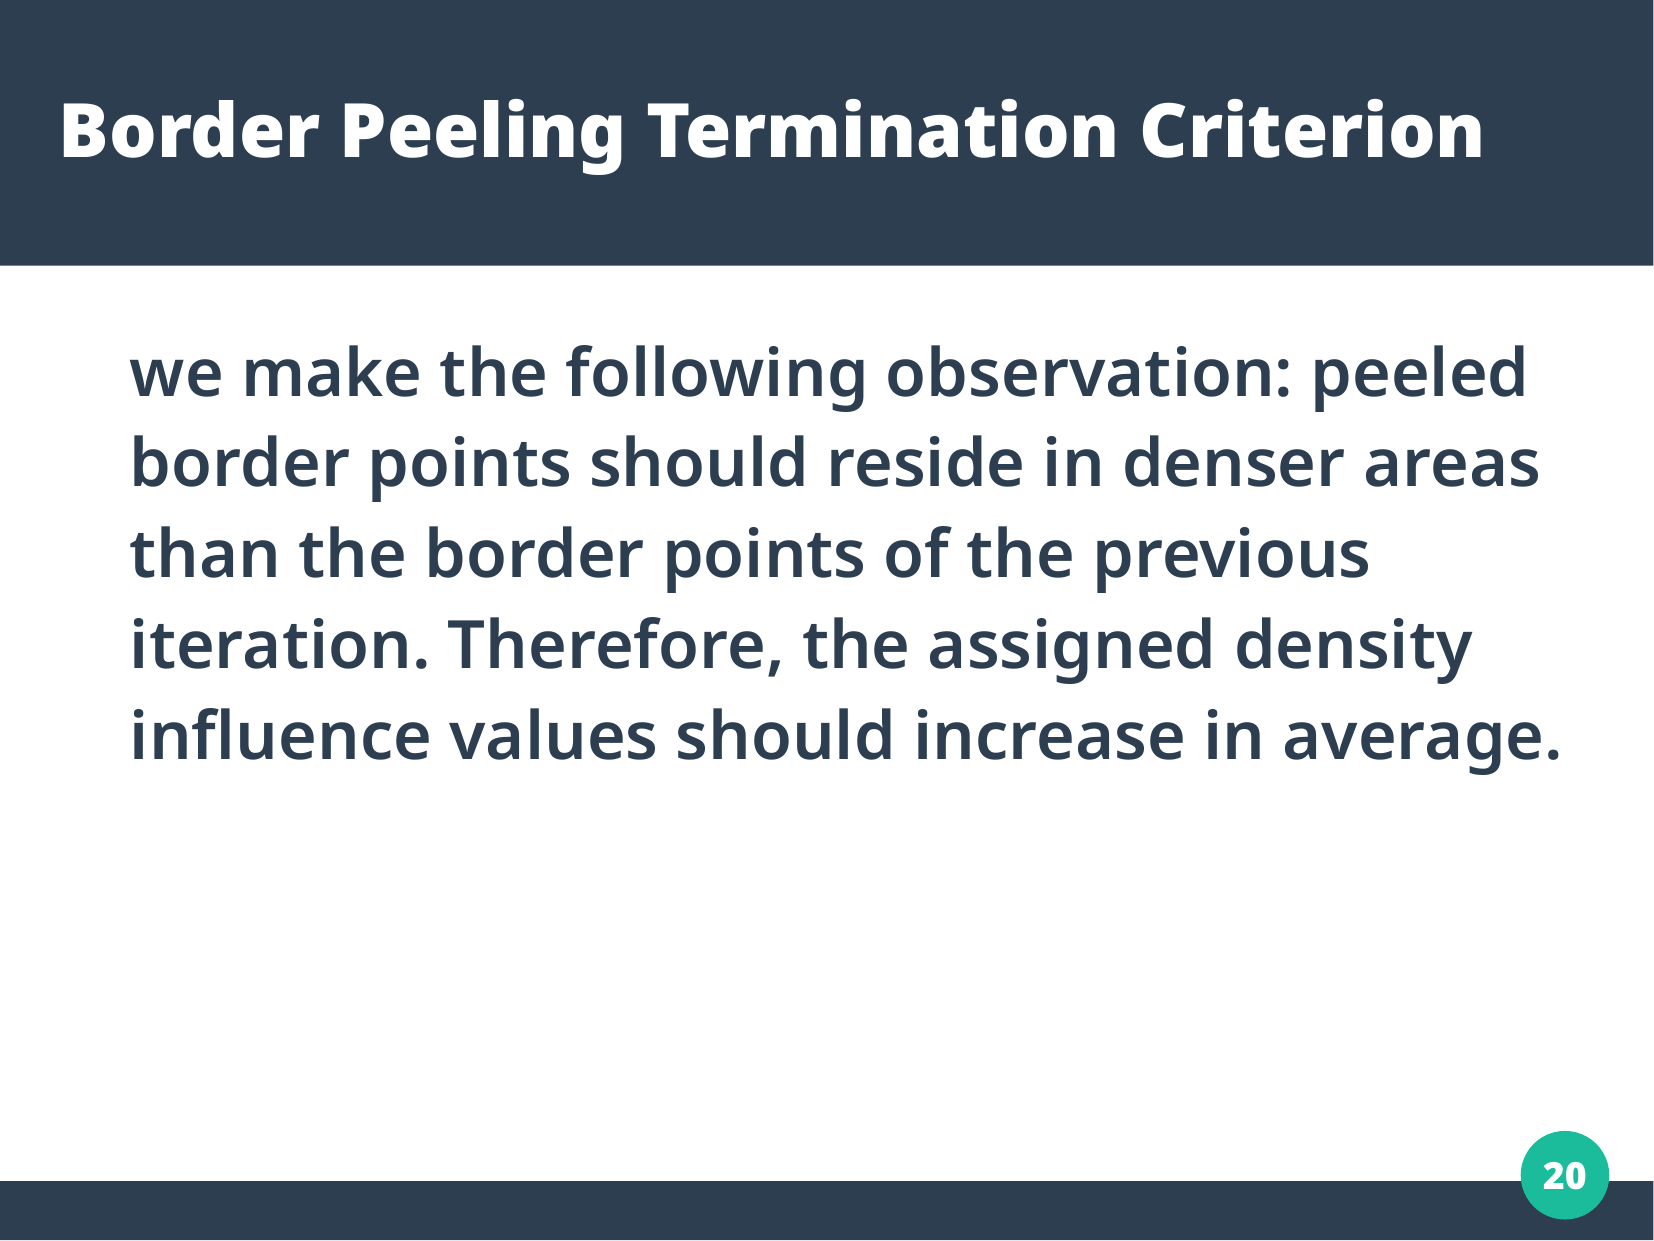

# Border Peeling Termination Criterion
we make the following observation: peeled border points should reside in denser areas than the border points of the previous iteration. Therefore, the assigned density influence values should increase in average.
20